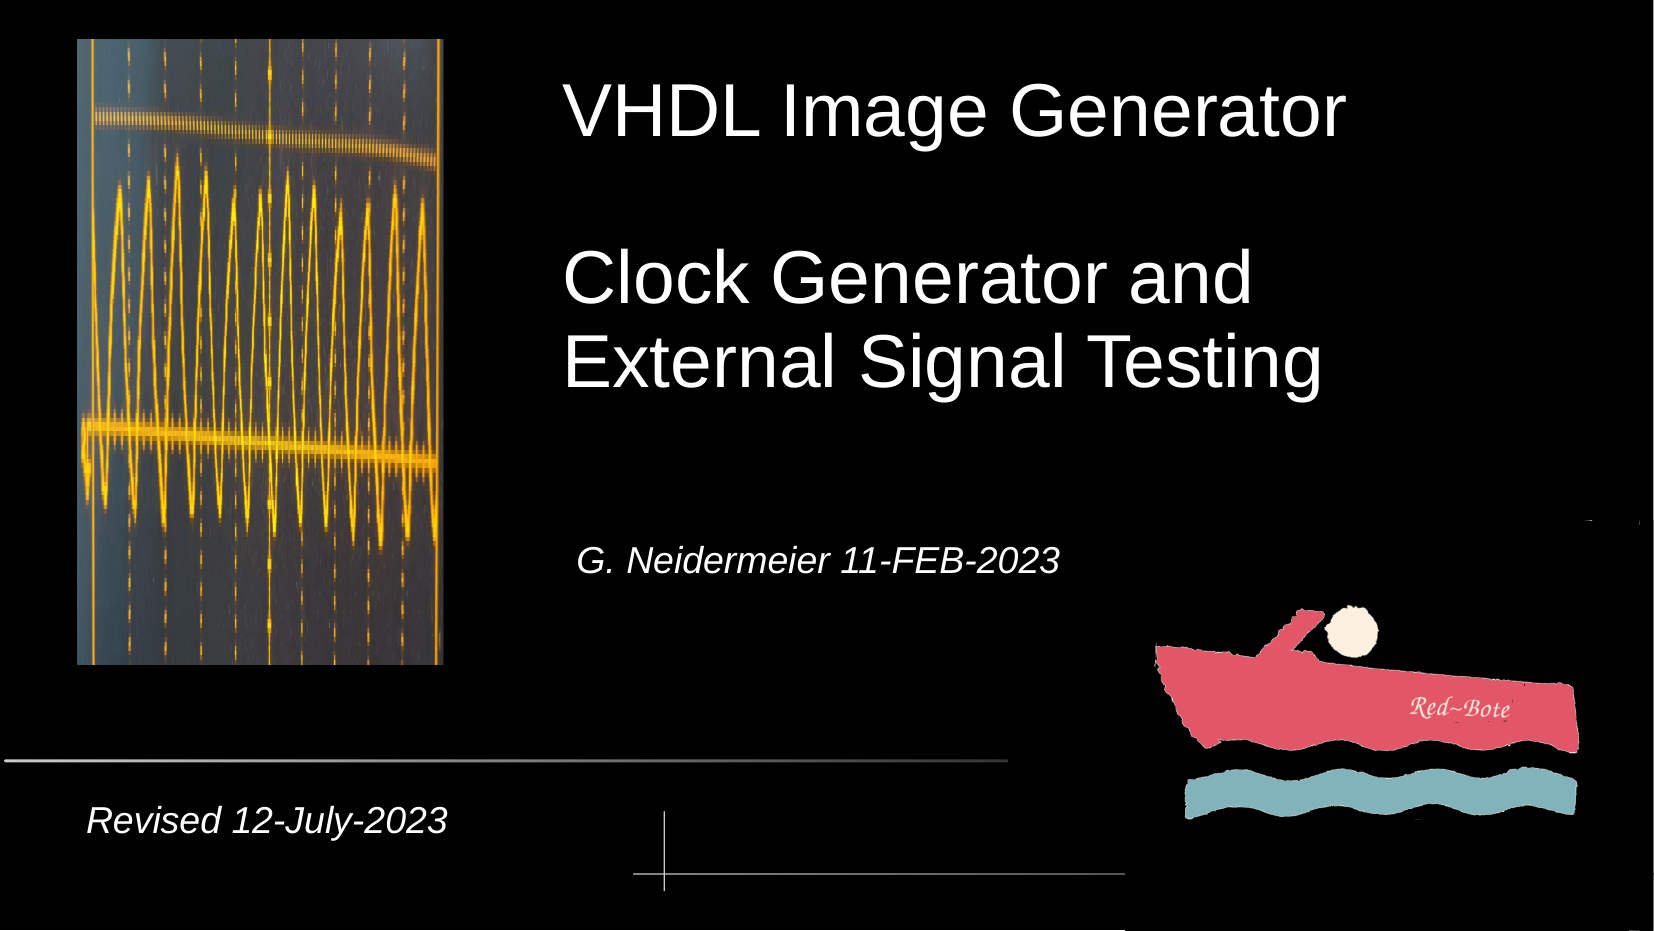

# VHDL Image Generator Clock Generator and External Signal Testing
G. Neidermeier 11-FEB-2023
Revised 12-July-2023